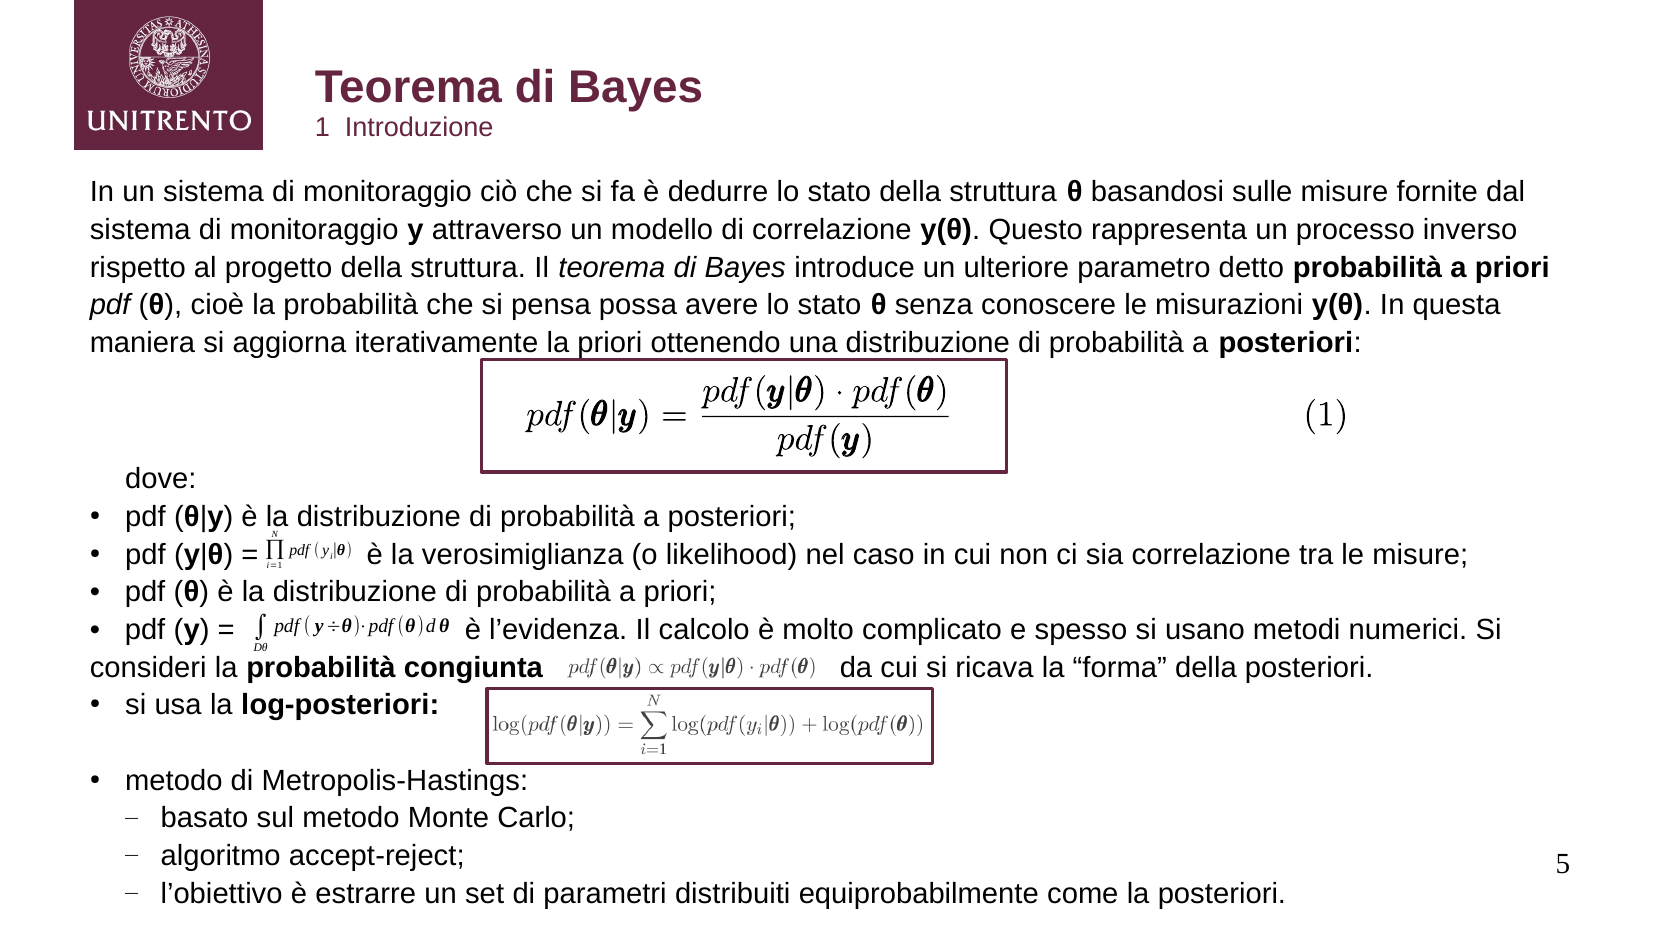

Teorema di Bayes
1 Introduzione
In un sistema di monitoraggio ciò che si fa è dedurre lo stato della struttura θ basandosi sulle misure fornite dal sistema di monitoraggio y attraverso un modello di correlazione y(θ). Questo rappresenta un processo inverso rispetto al progetto della struttura. Il teorema di Bayes introduce un ulteriore parametro detto probabilità a priori pdf (θ), cioè la probabilità che si pensa possa avere lo stato θ senza conoscere le misurazioni y(θ). In questa maniera si aggiorna iterativamente la priori ottenendo una distribuzione di probabilità a posteriori:
dove:
pdf (θ|y) è la distribuzione di probabilità a posteriori;
pdf (y|θ) =		 è la verosimiglianza (o likelihood) nel caso in cui non ci sia correlazione tra le misure;
• pdf (θ) è la distribuzione di probabilità a priori;
• pdf (y) = 			è l’evidenza. Il calcolo è molto complicato e spesso si usano metodi numerici. Si consideri la probabilità congiunta				da cui si ricava la “forma” della posteriori.
si usa la log-posteriori:
metodo di Metropolis-Hastings:
basato sul metodo Monte Carlo;
algoritmo accept-reject;
l’obiettivo è estrarre un set di parametri distribuiti equiprobabilmente come la posteriori.
5